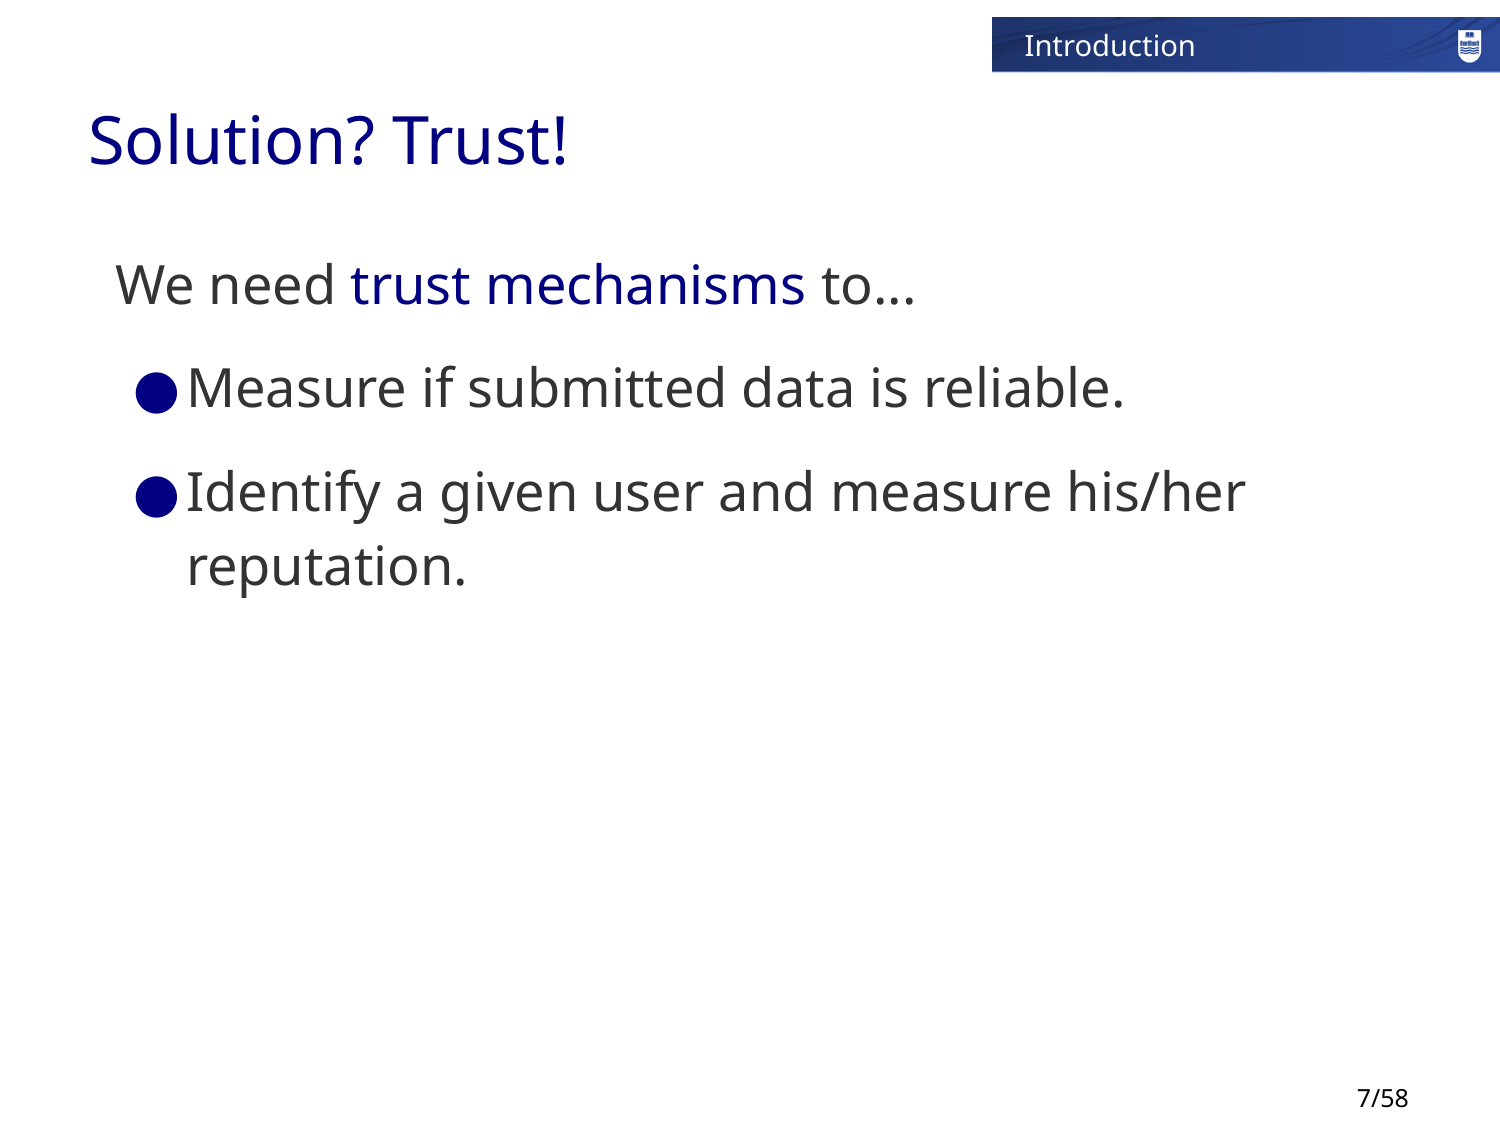

Introduction
# Solution? Trust!
We need trust mechanisms to...
Measure if submitted data is reliable.
Identify a given user and measure his/her reputation.